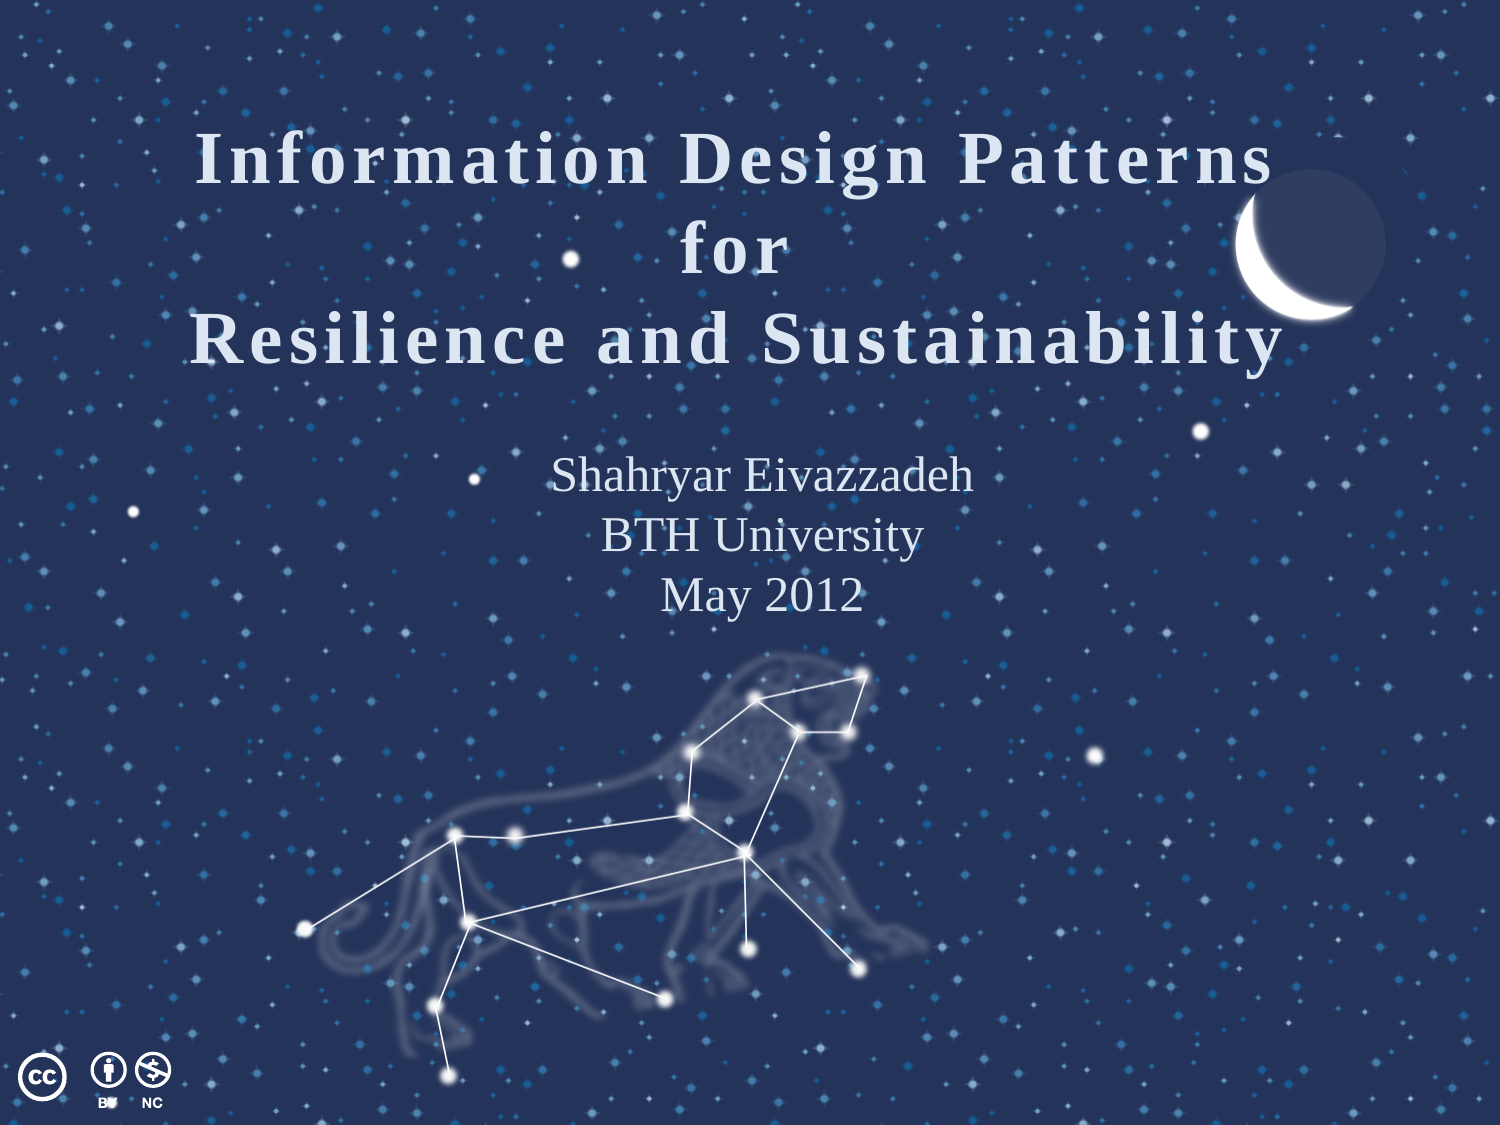

# Information Design Patterns for Resilience and Sustainability
Shahryar Eivazzadeh
BTH University
May 2012